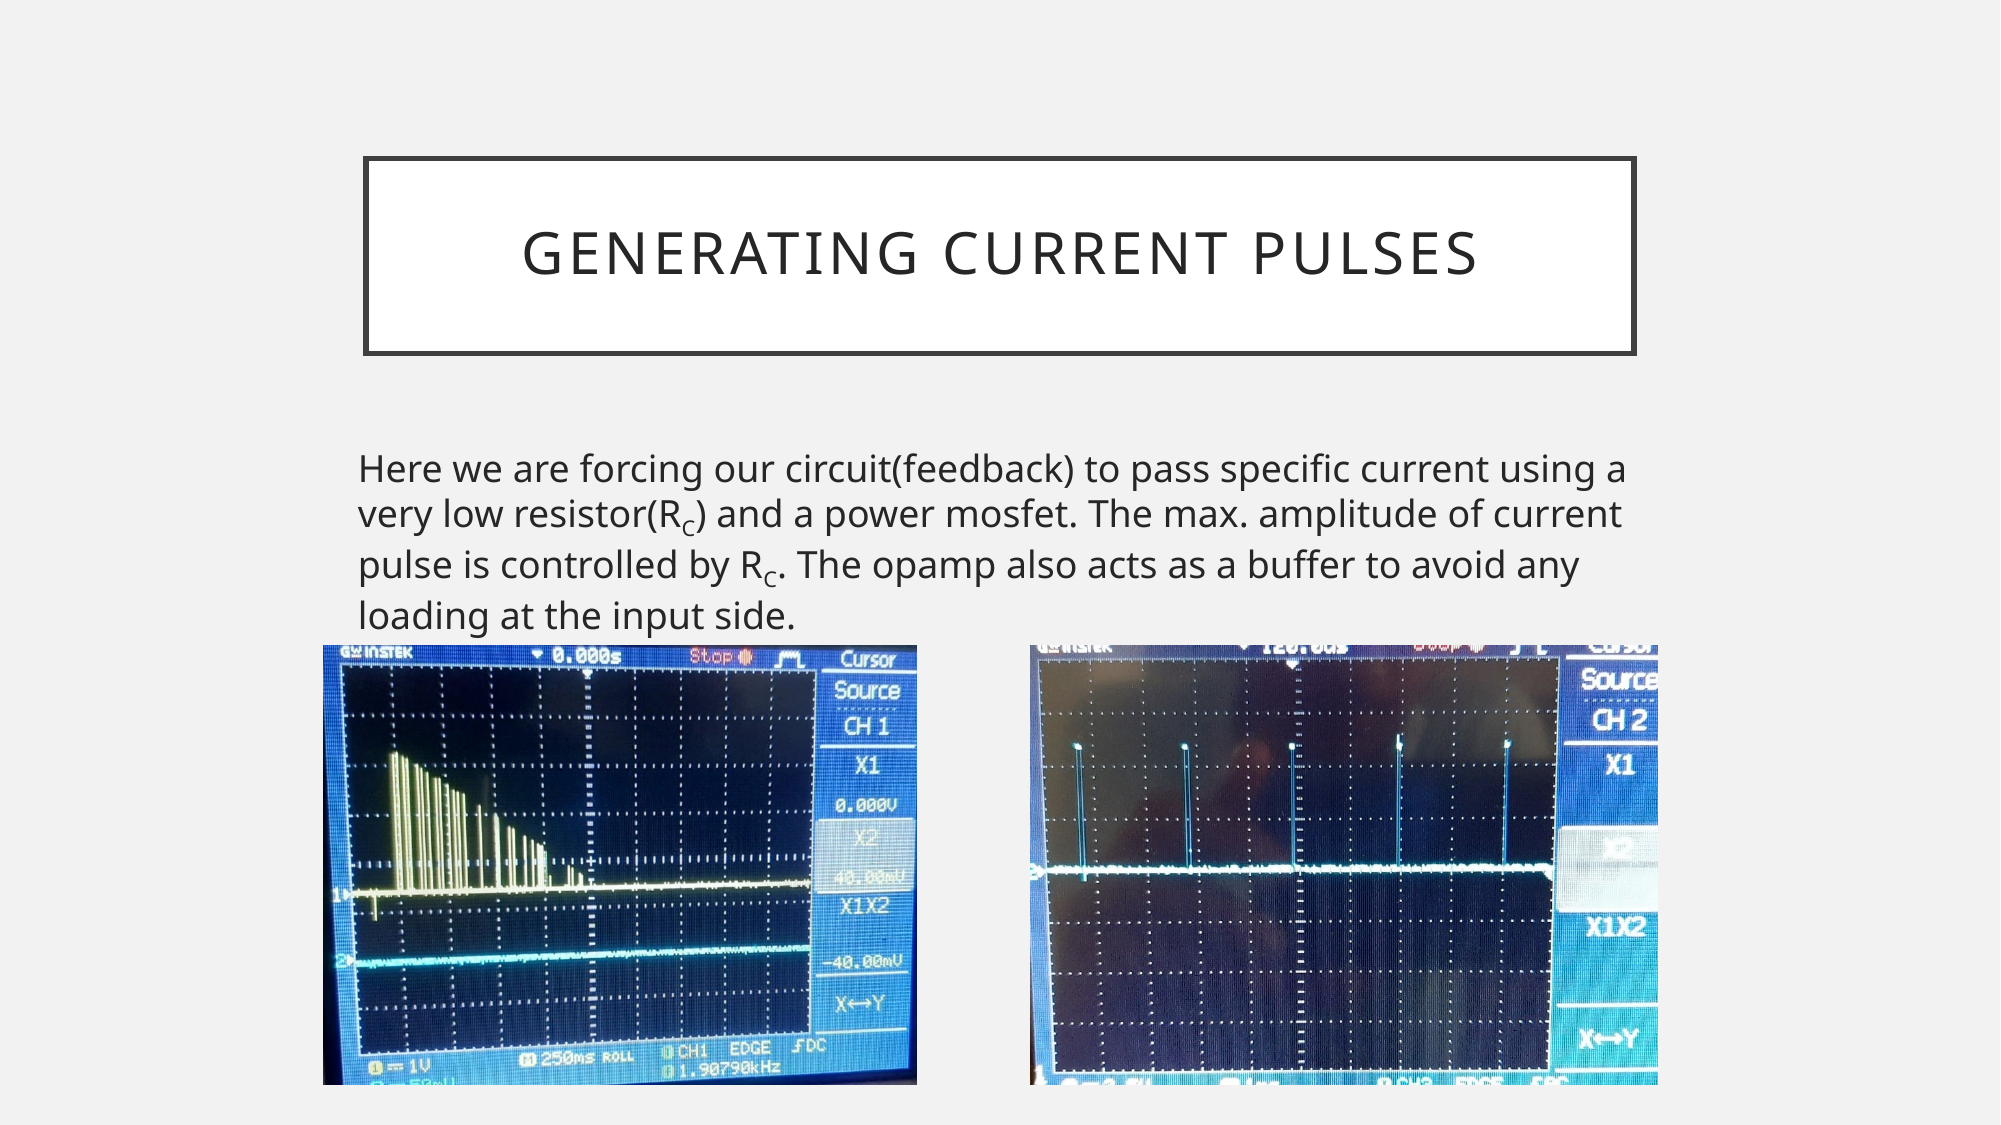

# GENERATING CURRENT PULSES
Here we are forcing our circuit(feedback) to pass specific current using a very low resistor(RC) and a power mosfet. The max. amplitude of current pulse is controlled by RC. The opamp also acts as a buffer to avoid any loading at the input side.